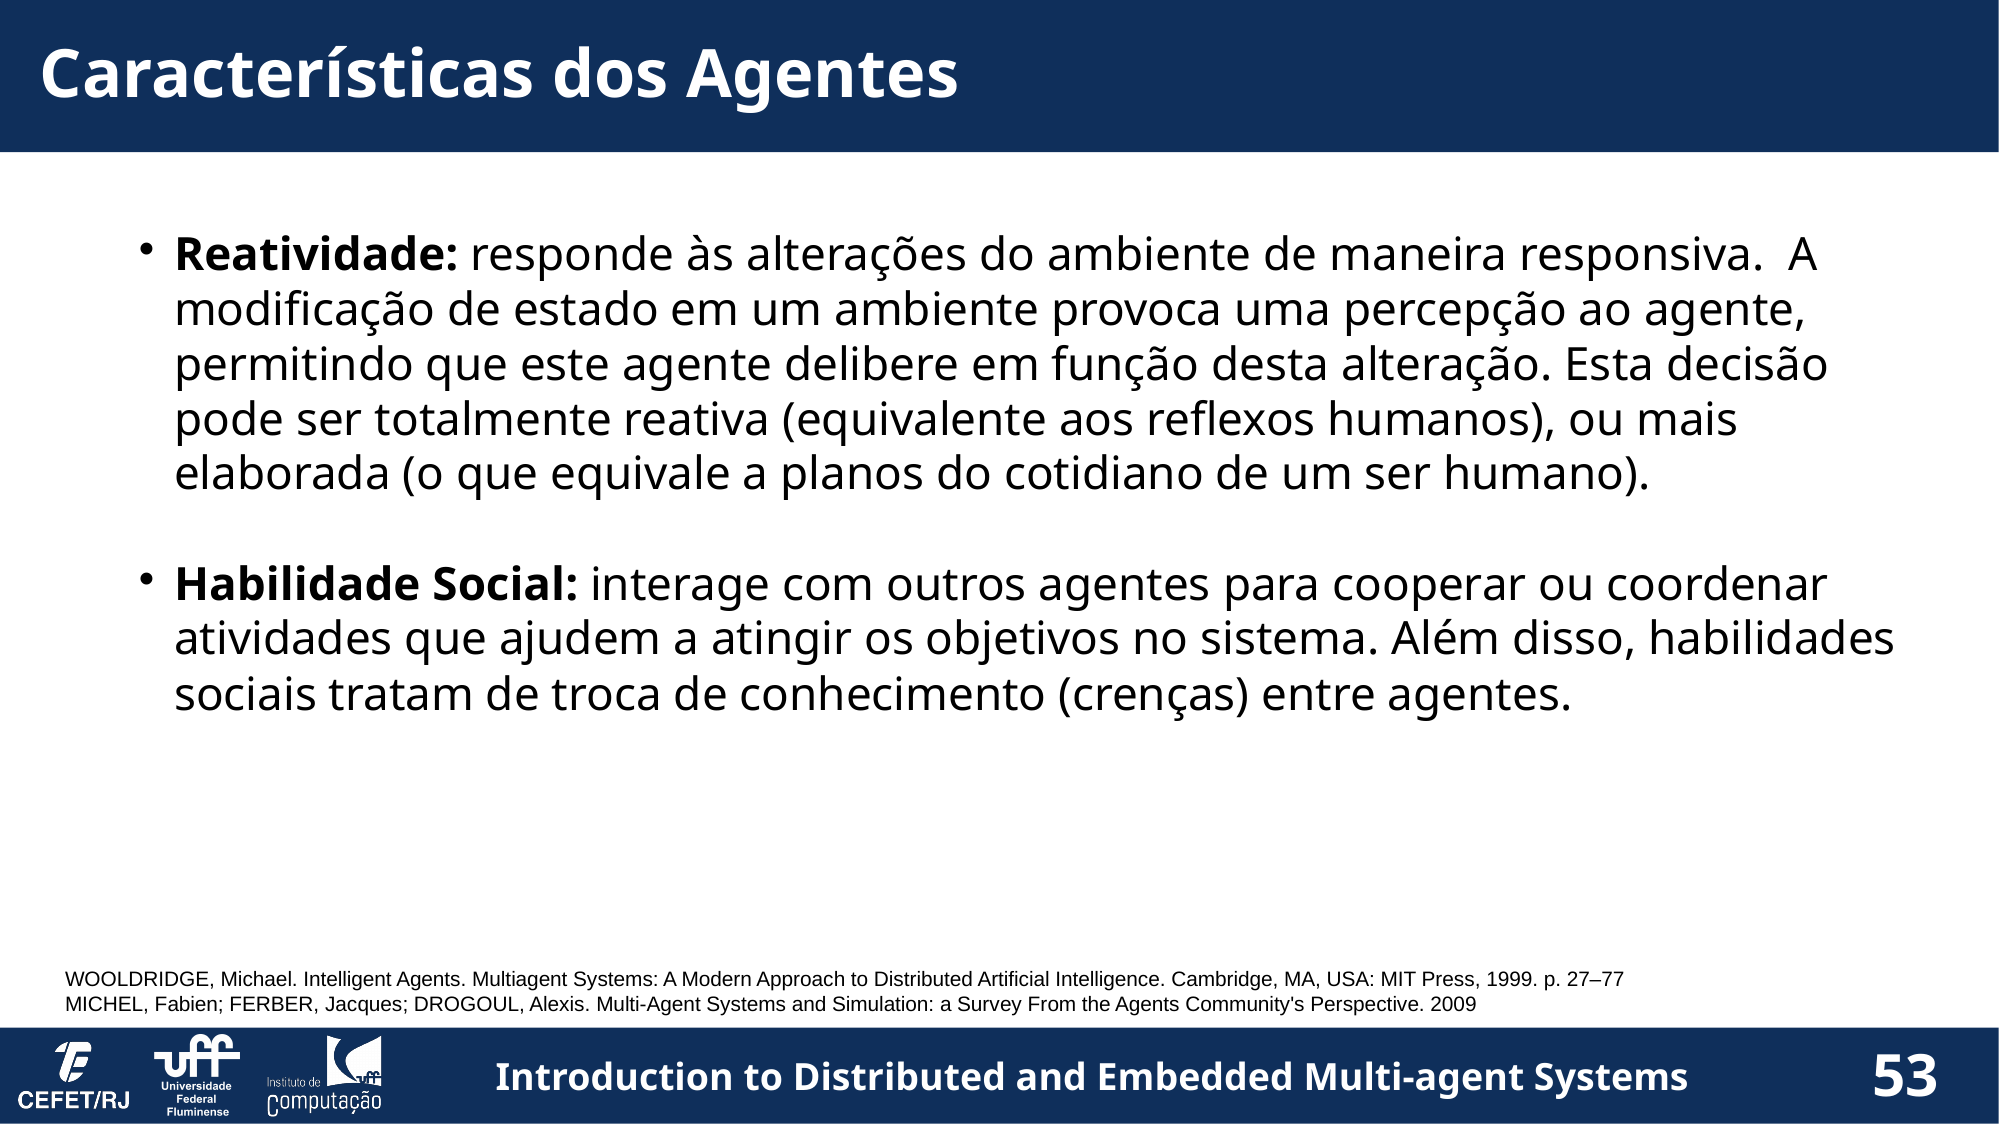

Características dos Agentes
Reatividade: responde às alterações do ambiente de maneira responsiva. A modificação de estado em um ambiente provoca uma percepção ao agente, permitindo que este agente delibere em função desta alteração. Esta decisão pode ser totalmente reativa (equivalente aos reflexos humanos), ou mais elaborada (o que equivale a planos do cotidiano de um ser humano).
Habilidade Social: interage com outros agentes para cooperar ou coordenar atividades que ajudem a atingir os objetivos no sistema. Além disso, habilidades sociais tratam de troca de conhecimento (crenças) entre agentes.
WOOLDRIDGE, Michael. Intelligent Agents. Multiagent Systems: A Modern Approach to Distributed Artificial Intelligence. Cambridge, MA, USA: MIT Press, 1999. p. 27–77
MICHEL, Fabien; FERBER, Jacques; DROGOUL, Alexis. Multi-Agent Systems and Simulation: a Survey From the Agents Community's Perspective. 2009